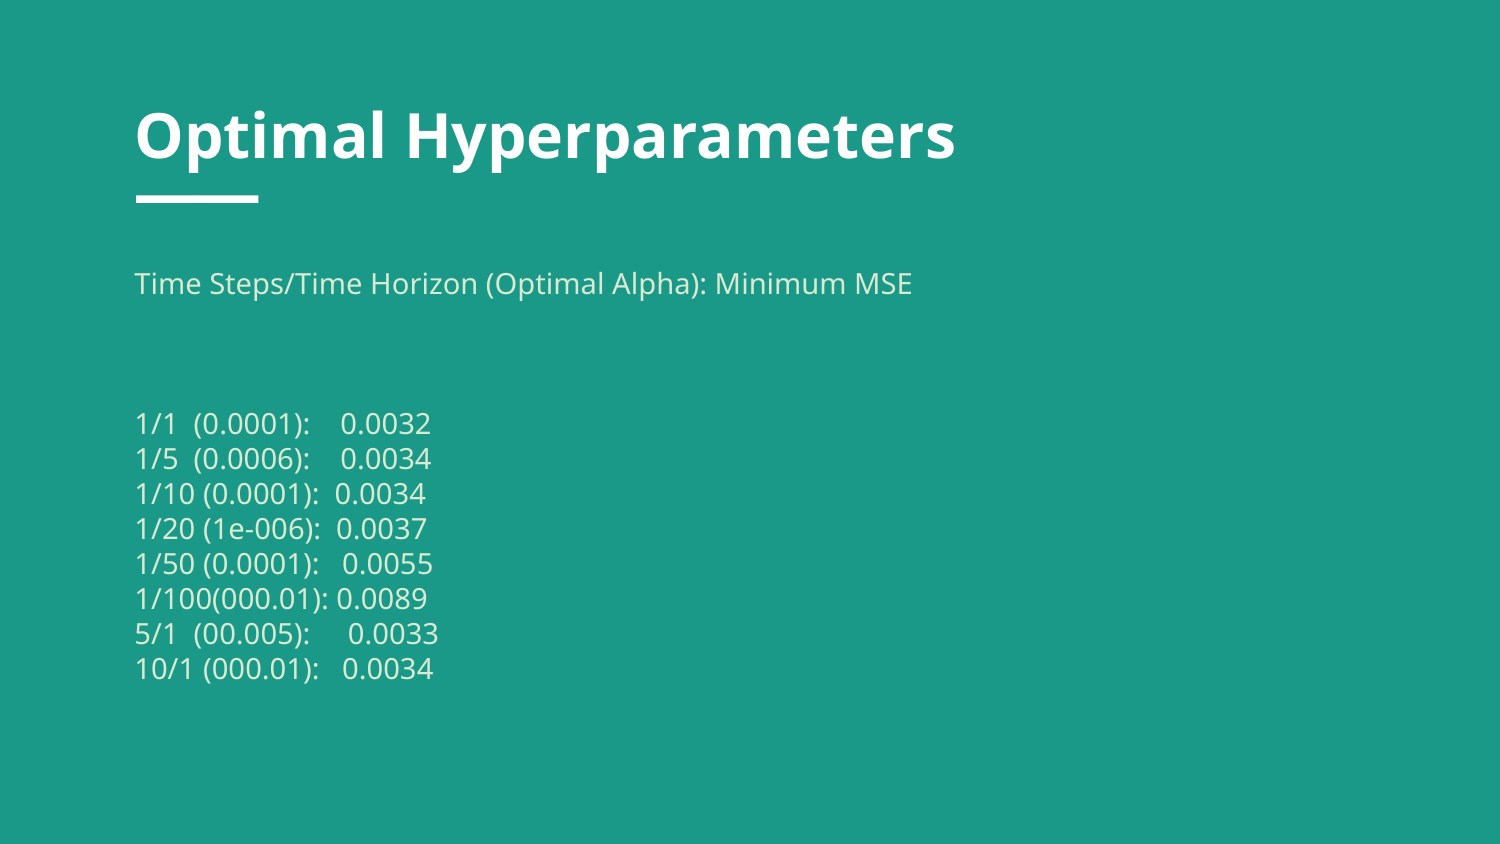

# Optimal Hyperparameters
Time Steps/Time Horizon (Optimal Alpha): Minimum MSE
1/1 (0.0001): 0.0032
1/5 (0.0006): 0.0034
1/10 (0.0001): 0.0034
1/20 (1e-006): 0.0037
1/50 (0.0001): 0.0055
1/100(000.01): 0.0089
5/1 (00.005): 0.0033
10/1 (000.01): 0.0034